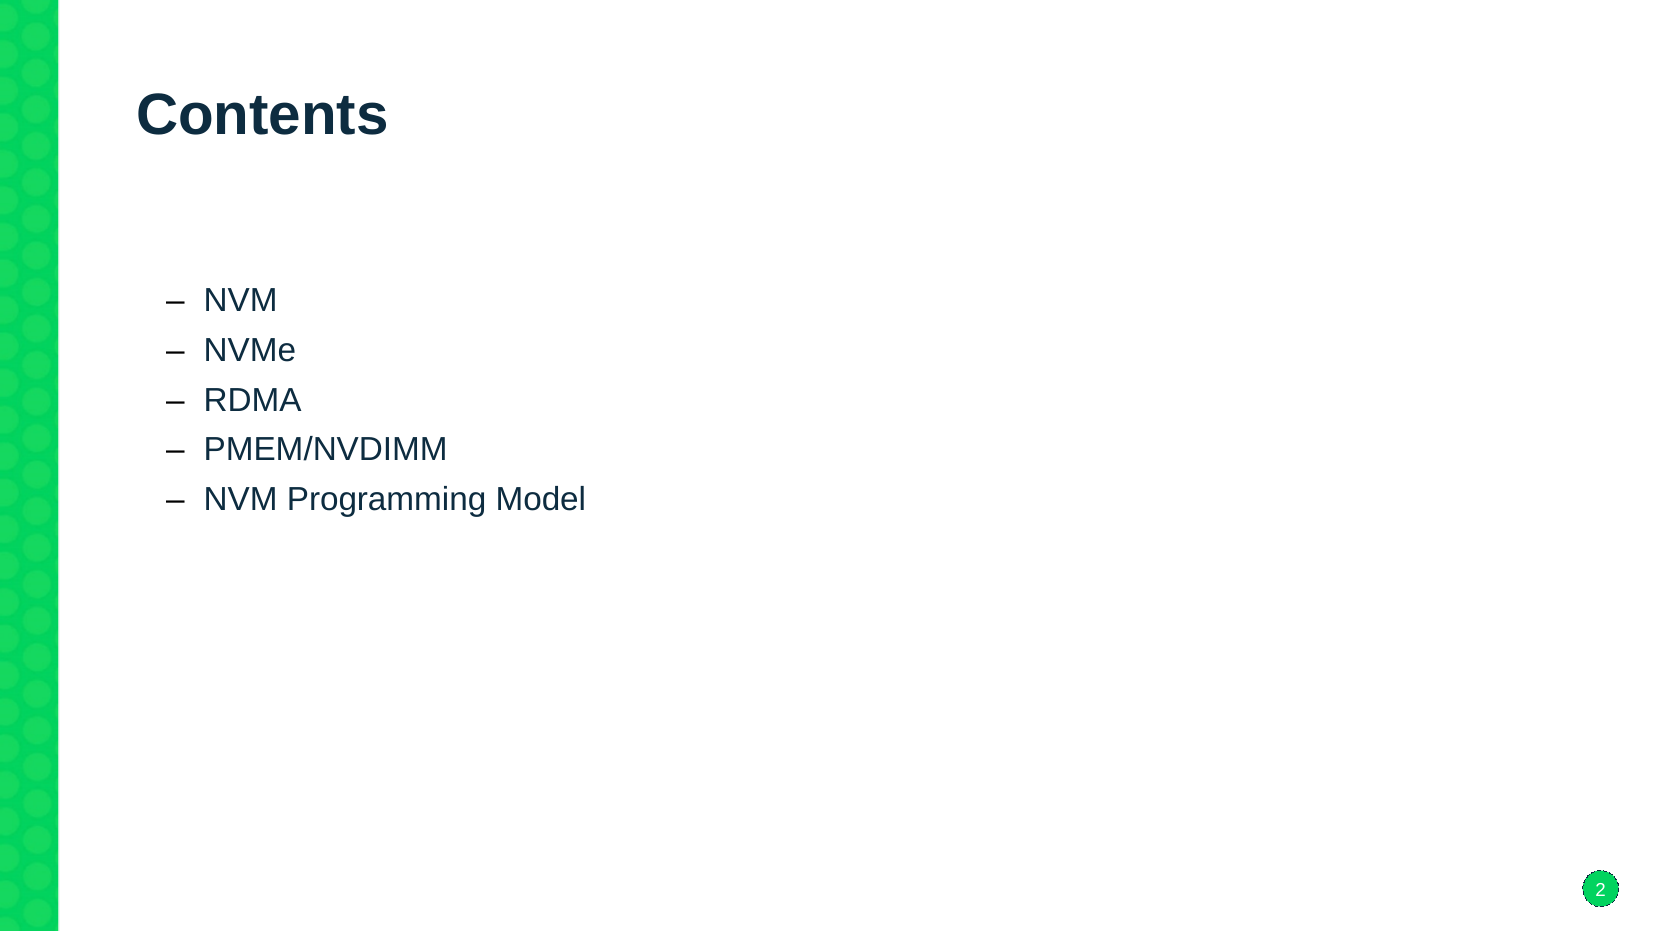

# Contents
NVM
NVMe
RDMA
PMEM/NVDIMM
NVM Programming Model
2